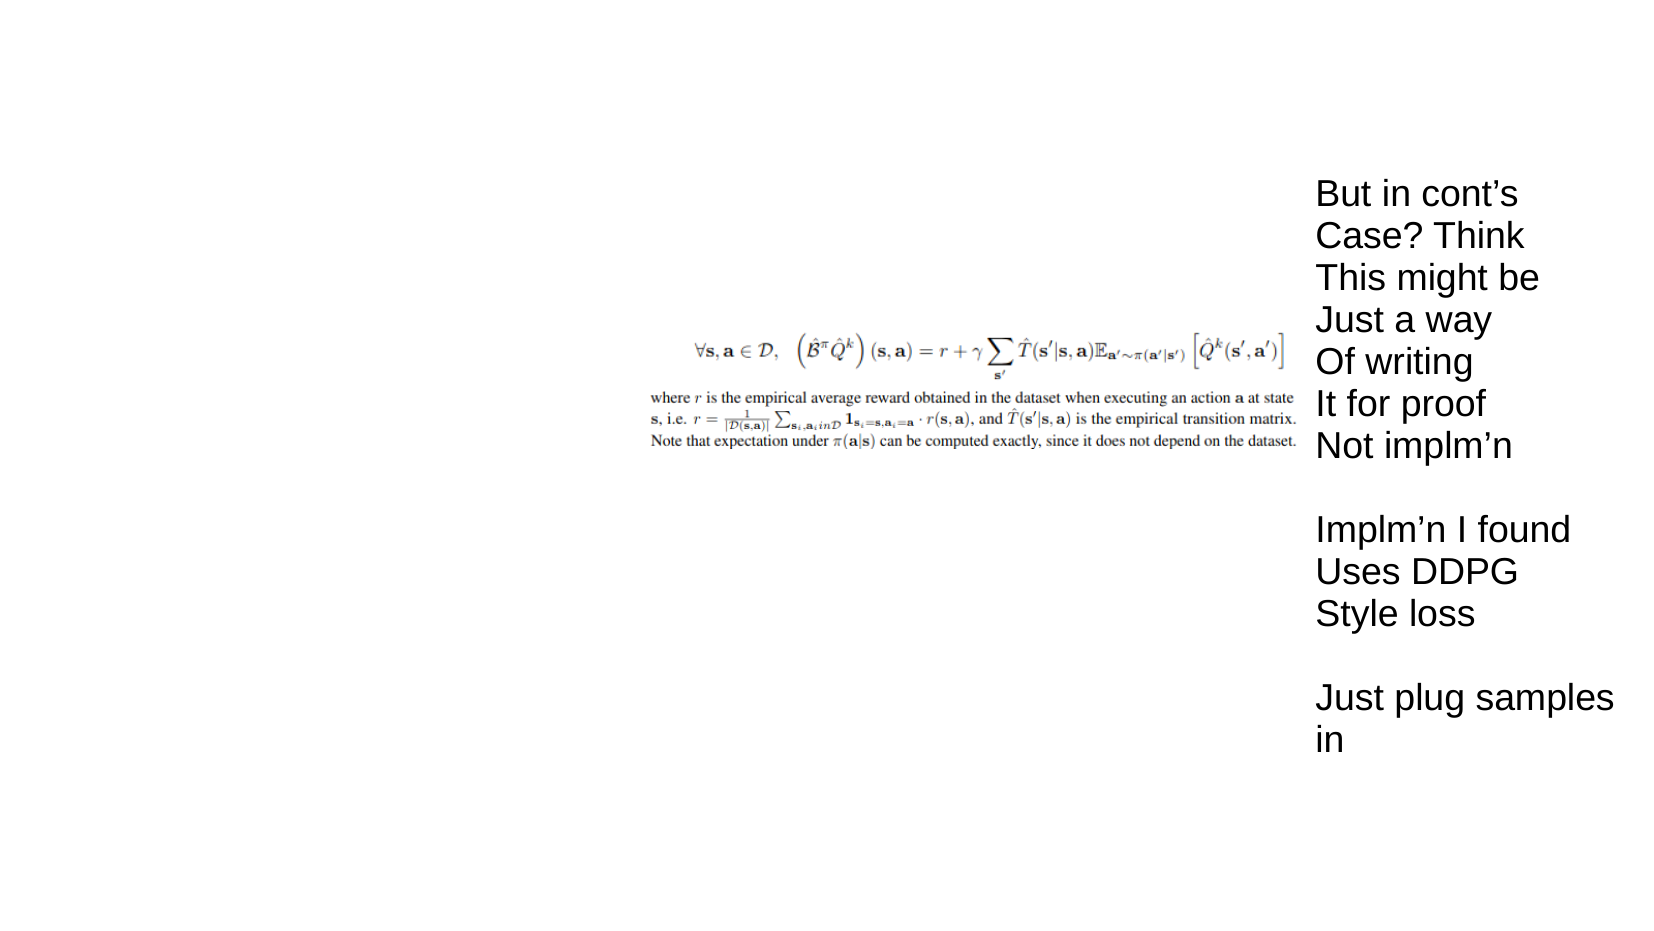

But in cont’s
Case? Think
This might be
Just a way
Of writing
It for proof
Not implm’n
Implm’n I found
Uses DDPG
Style loss
Just plug samples
in